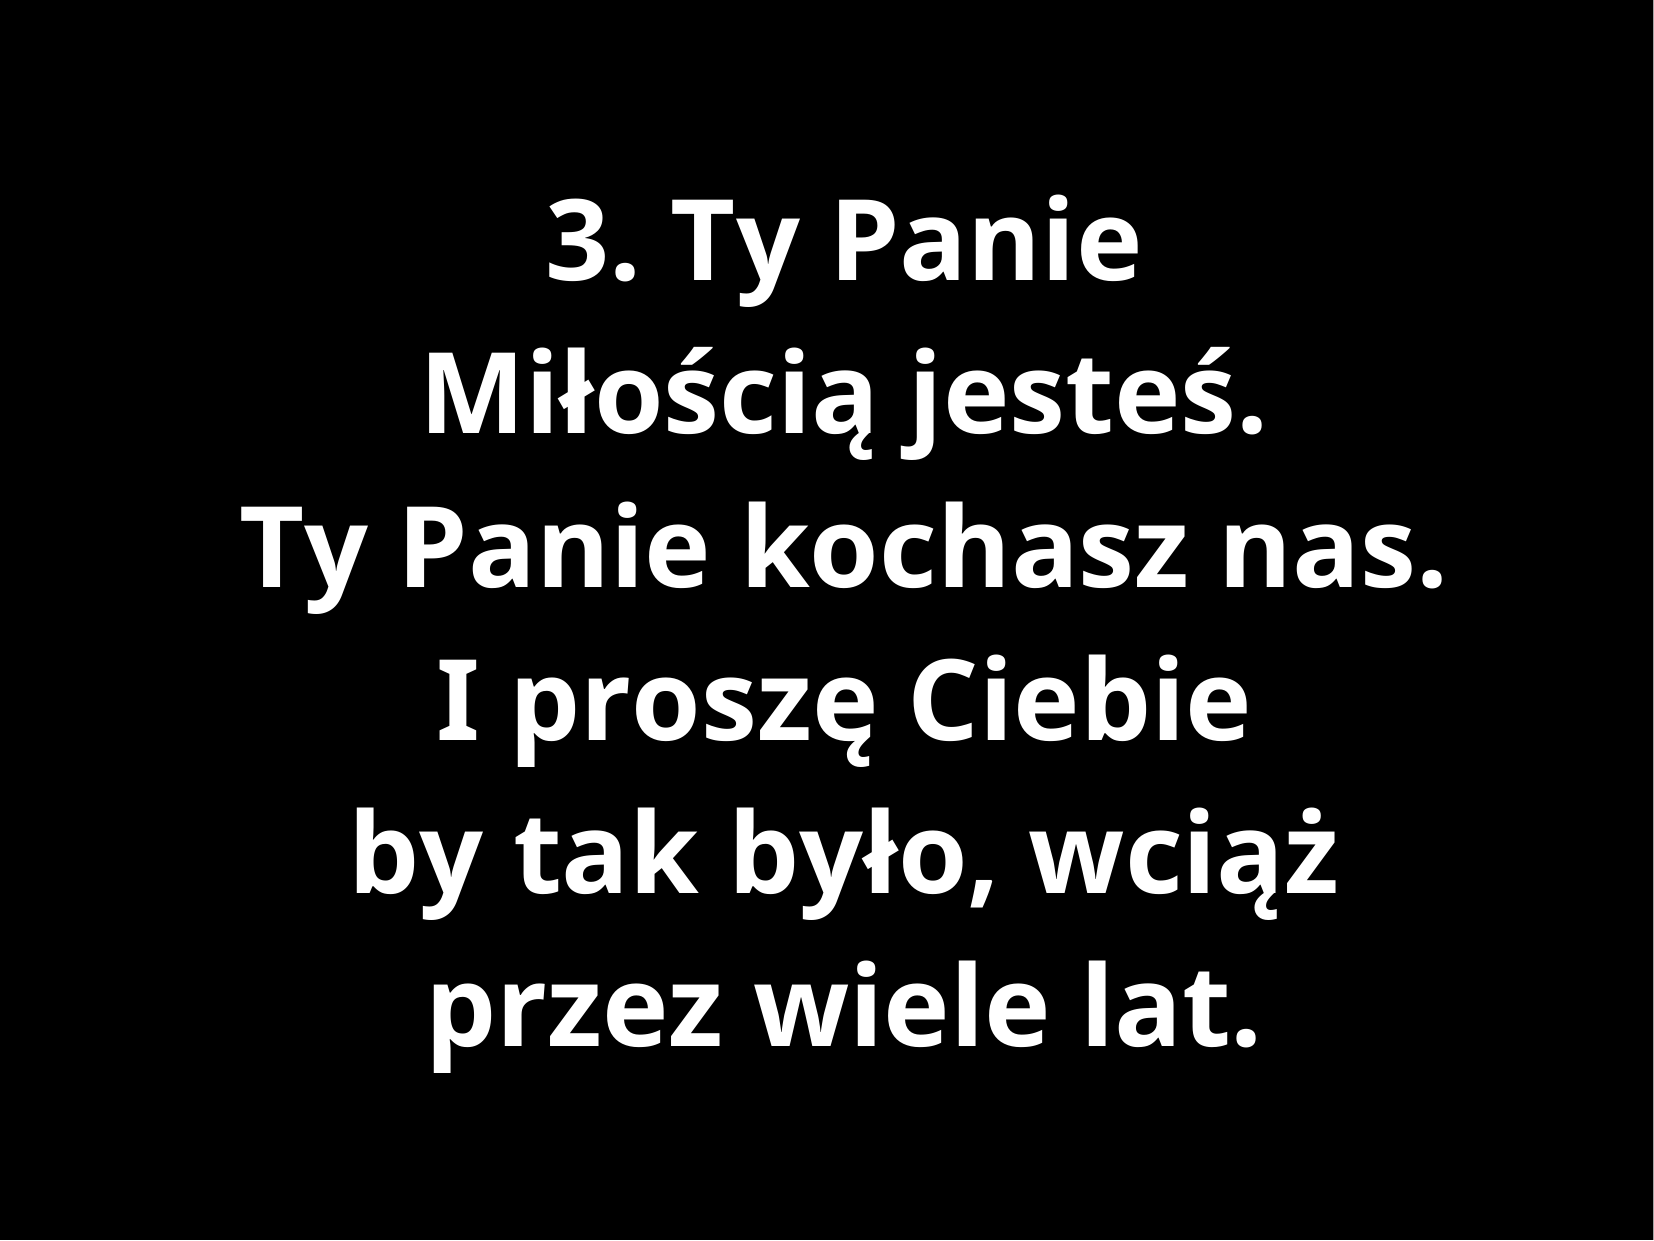

# 3. Ty Panie
Miłością jesteś.
Ty Panie kochasz nas.
I proszę Ciebie
by tak było, wciąż
przez wiele lat.